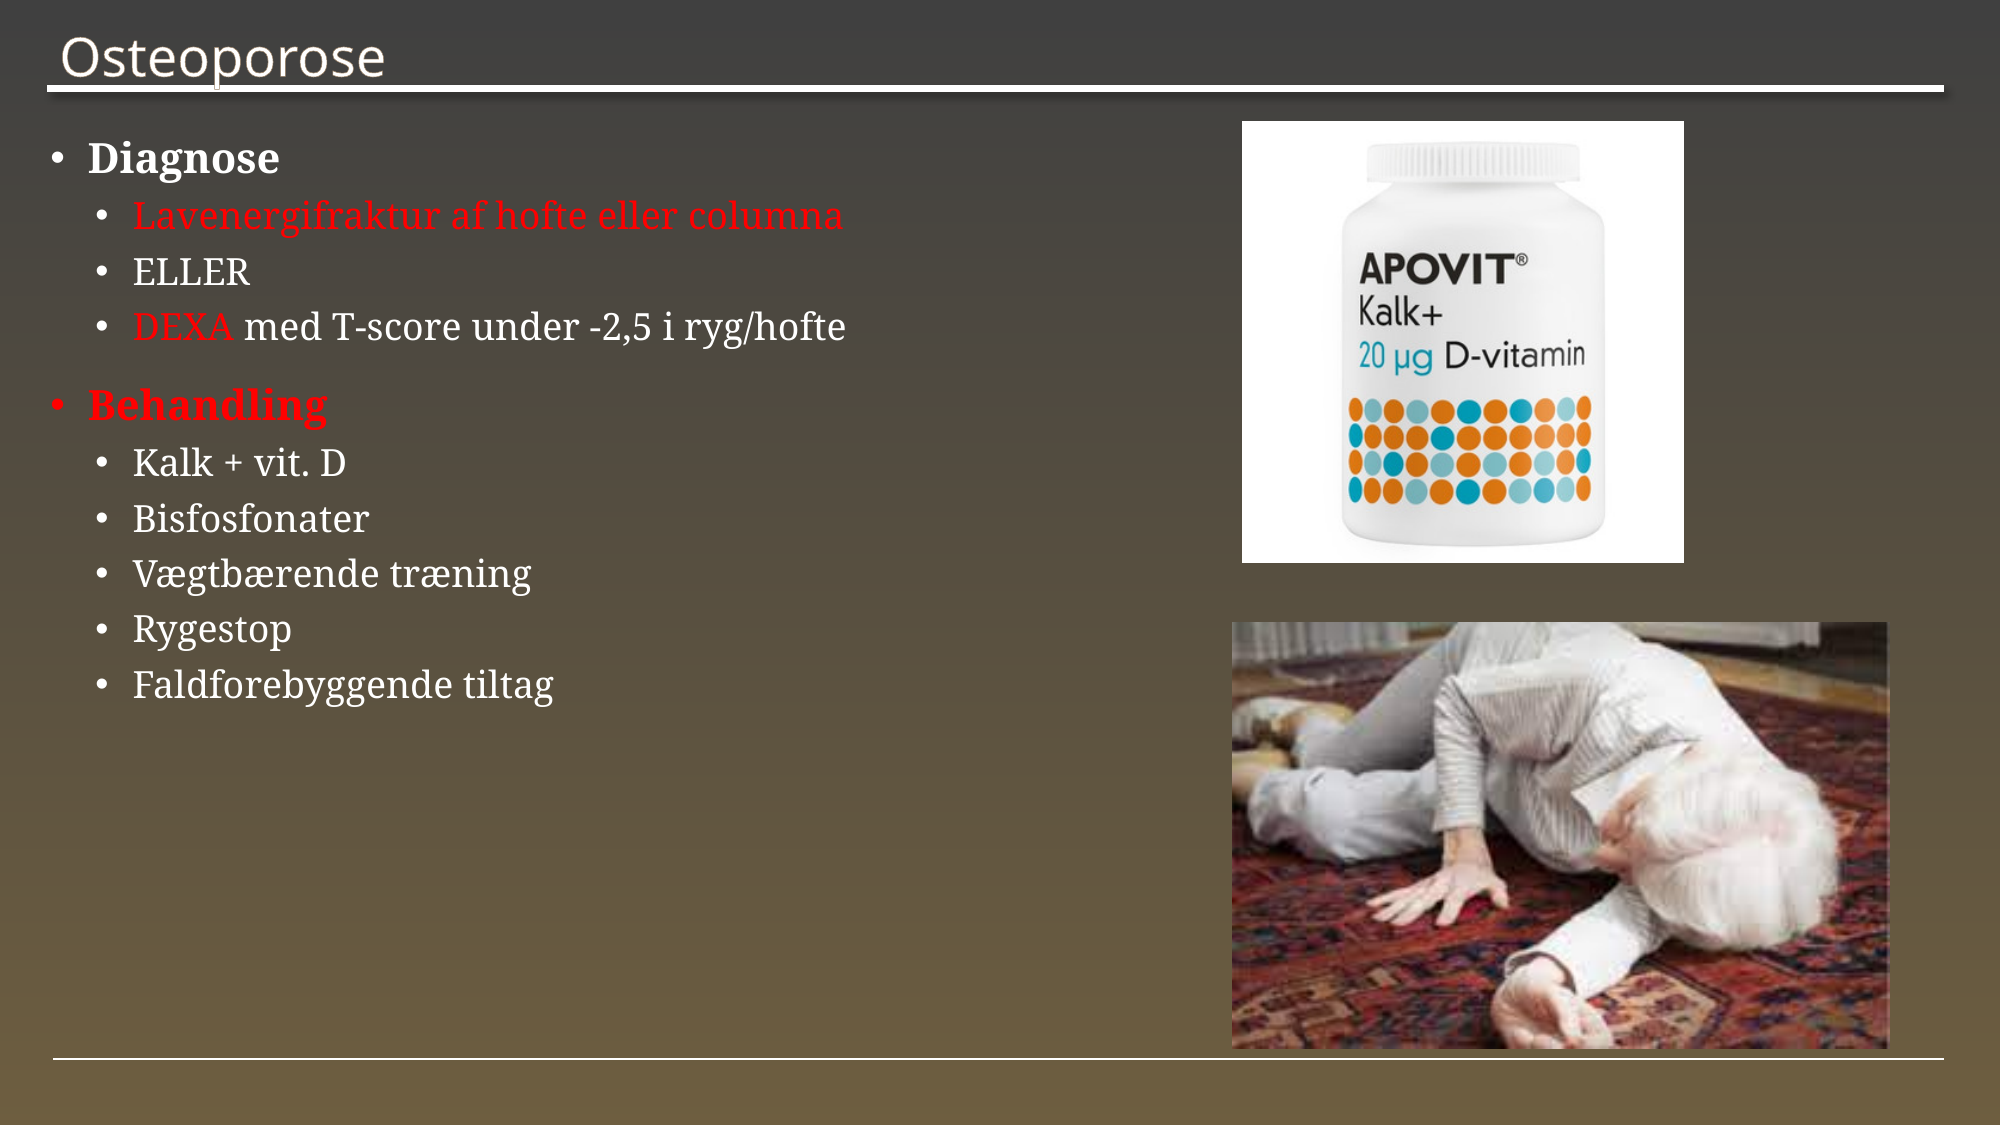

# Osteoporose
Diagnose
Lavenergifraktur af hofte eller columna
ELLER
DEXA med T-score under -2,5 i ryg/hofte
Behandling
Kalk + vit. D
Bisfosfonater
Vægtbærende træning
Rygestop
Faldforebyggende tiltag